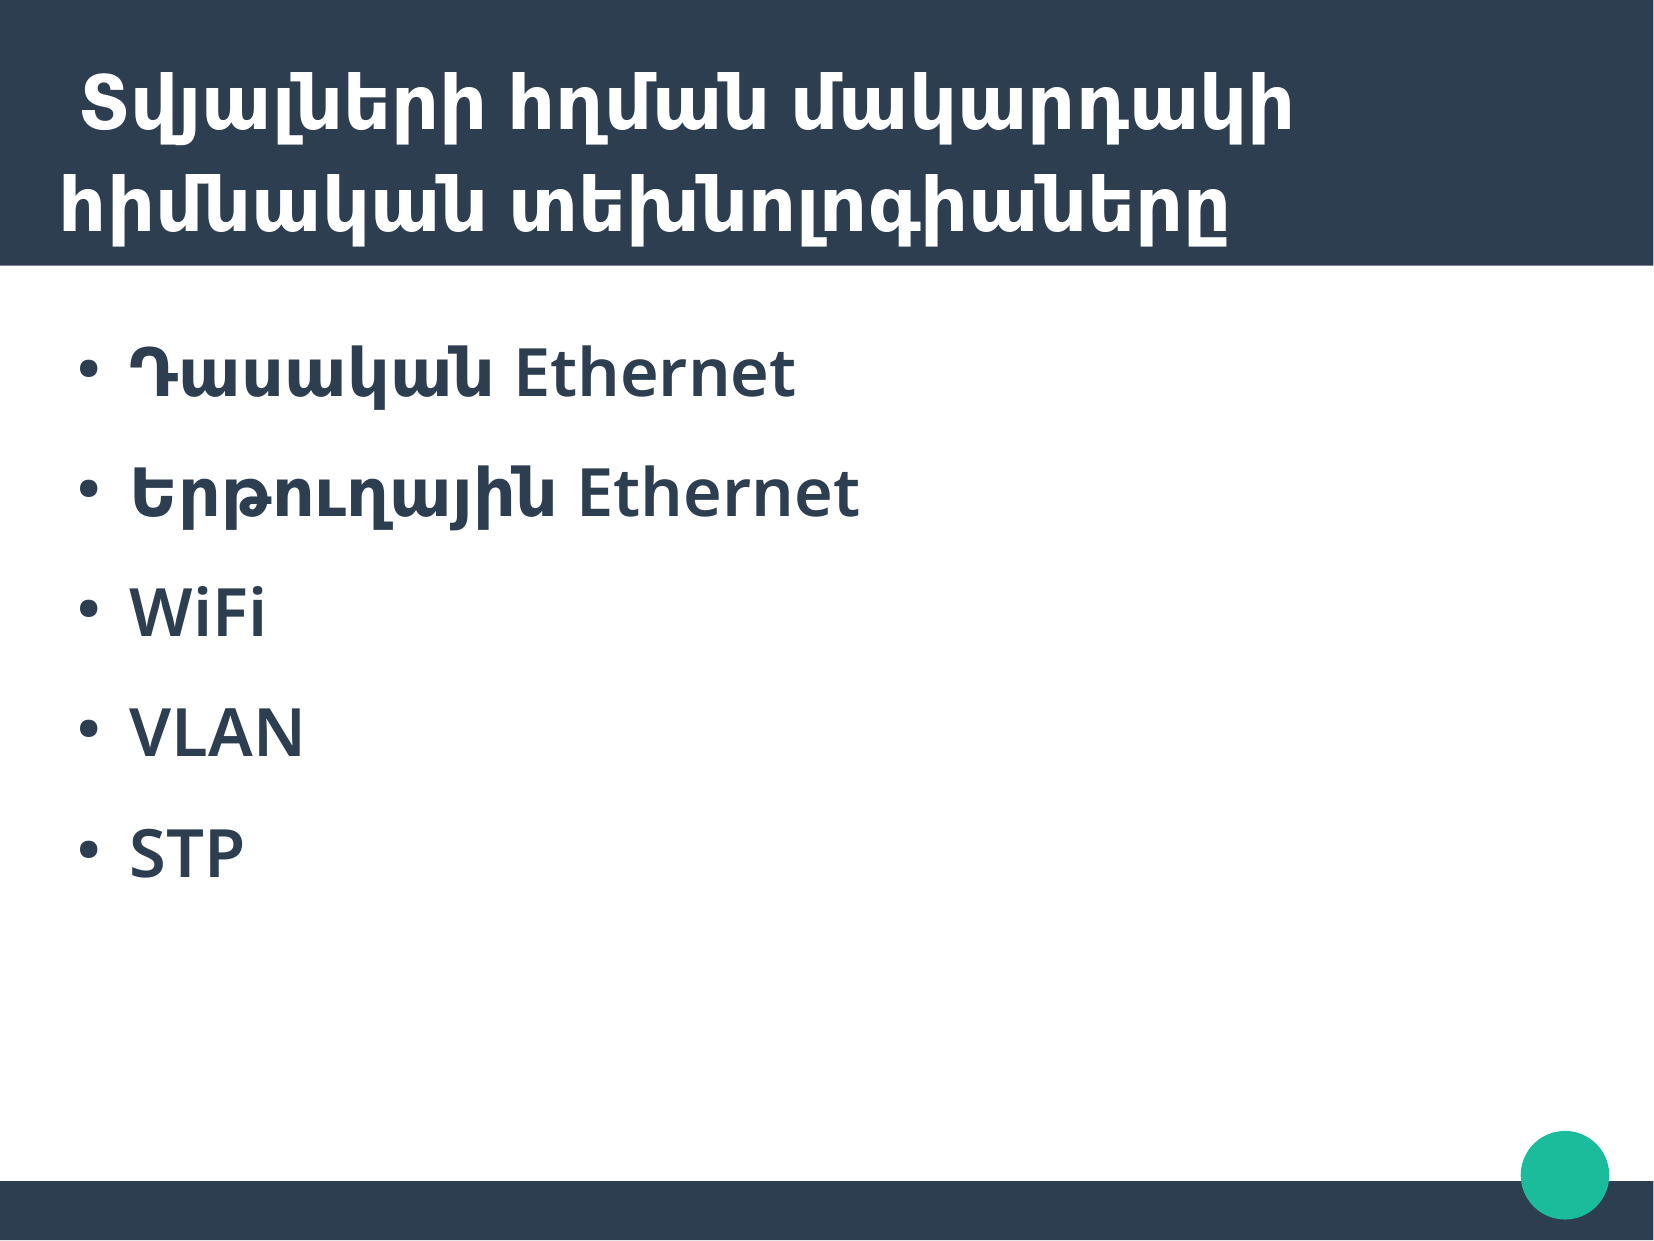

# Տվյալների հղման մակարդակի հիմնական տեխնոլոգիաները
Դասական Ethernet
Երթուղային Ethernet
WiFi
VLAN
STP